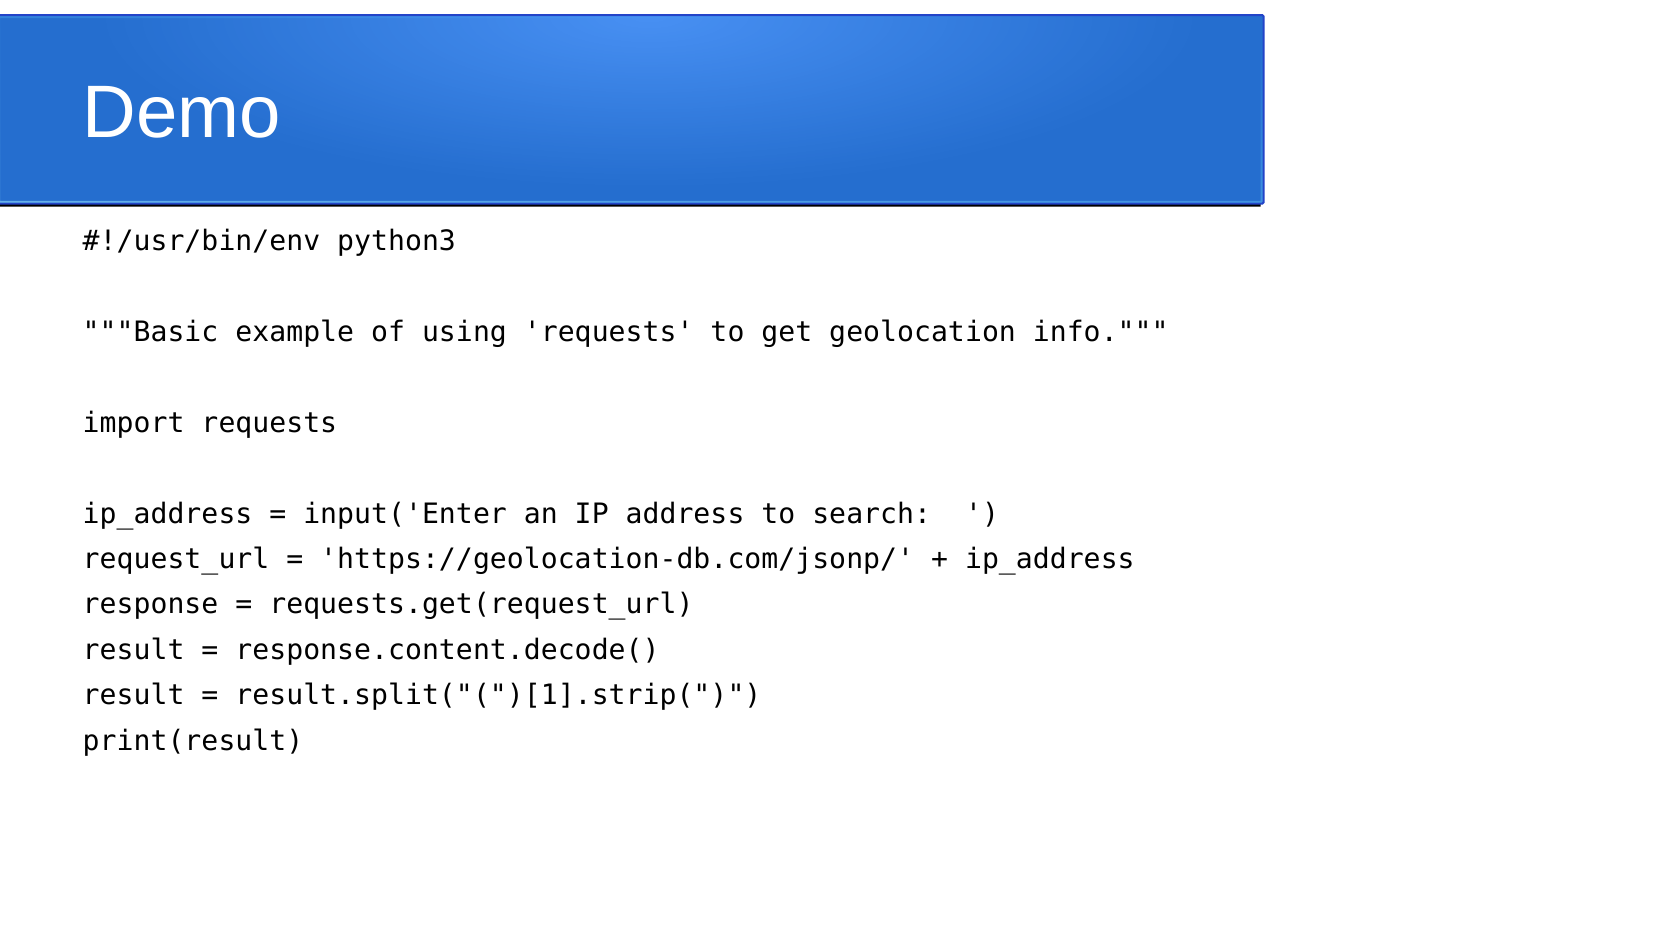

# Demo
#!/usr/bin/env python3
"""Basic example of using 'requests' to get geolocation info."""
import requests
ip_address = input('Enter an IP address to search: ')
request_url = 'https://geolocation-db.com/jsonp/' + ip_address
response = requests.get(request_url)
result = response.content.decode()
result = result.split("(")[1].strip(")")
print(result)